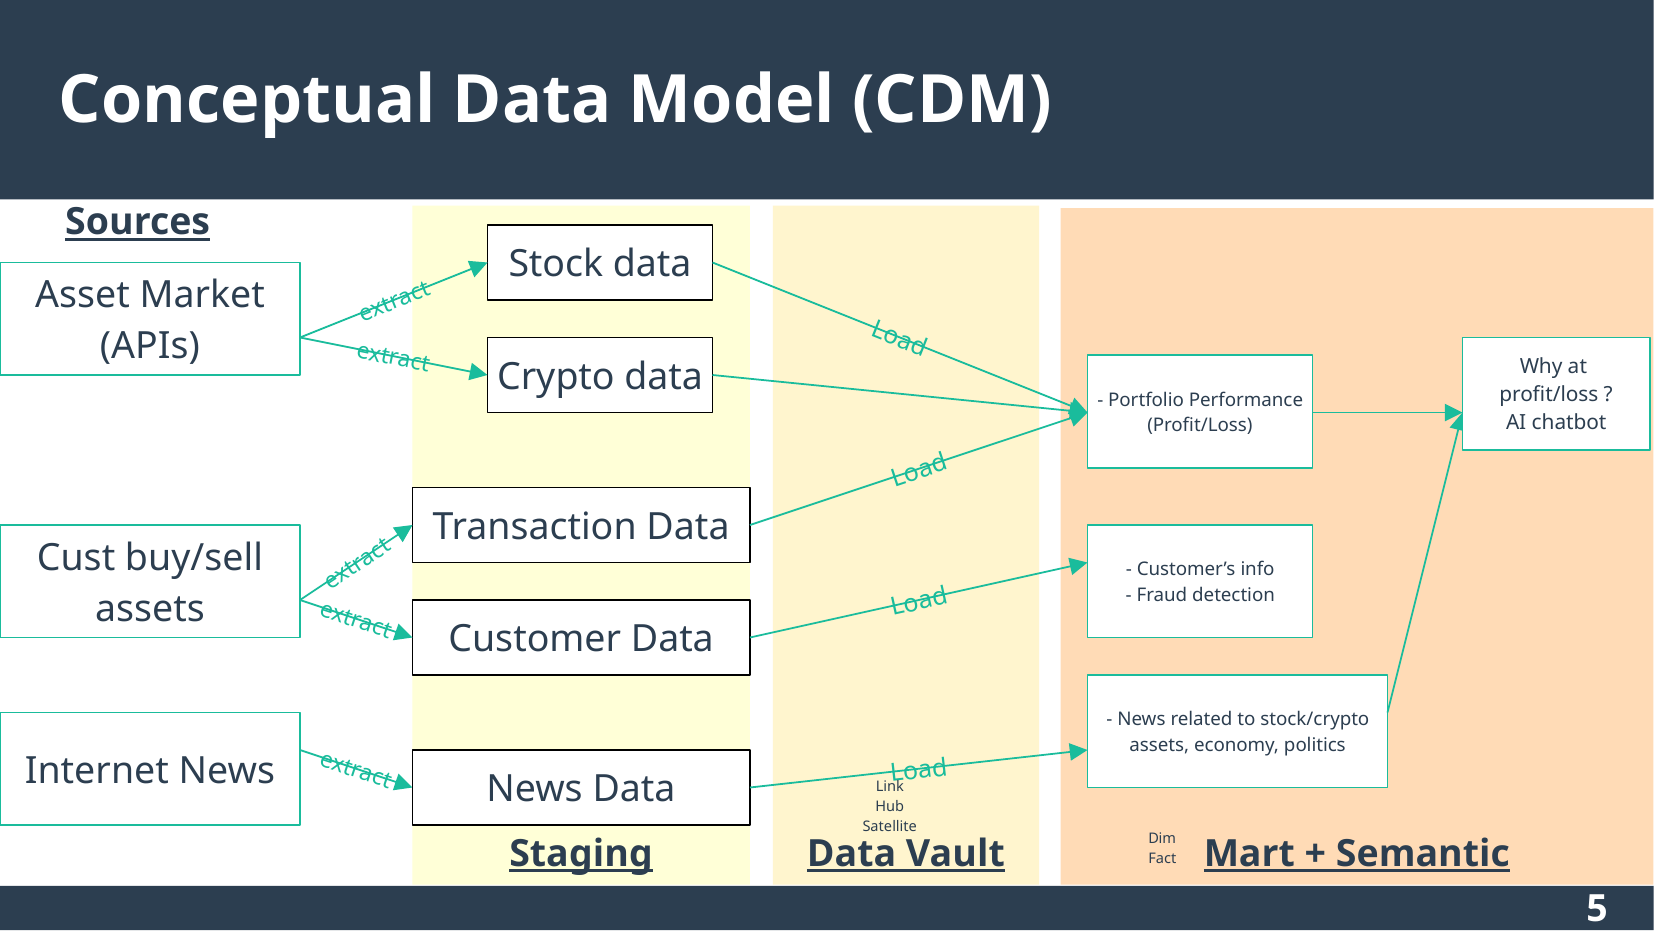

# Conceptual Data Model (CDM)
Sources
Staging
Data Vault
Mart + Semantic
Stock data
Asset Market
(APIs)
extract
Load
extract
Crypto data
Why at
profit/loss ?
AI chatbot
- Portfolio Performance
(Profit/Loss)
Load
Transaction Data
Cust buy/sell
assets
extract
- Customer’s info
- Fraud detection
Load
extract
Customer Data
- News related to stock/crypto
assets, economy, politics
Internet News
extract
News Data
Load
Link
Hub
Satellite
Dim
Fact
5